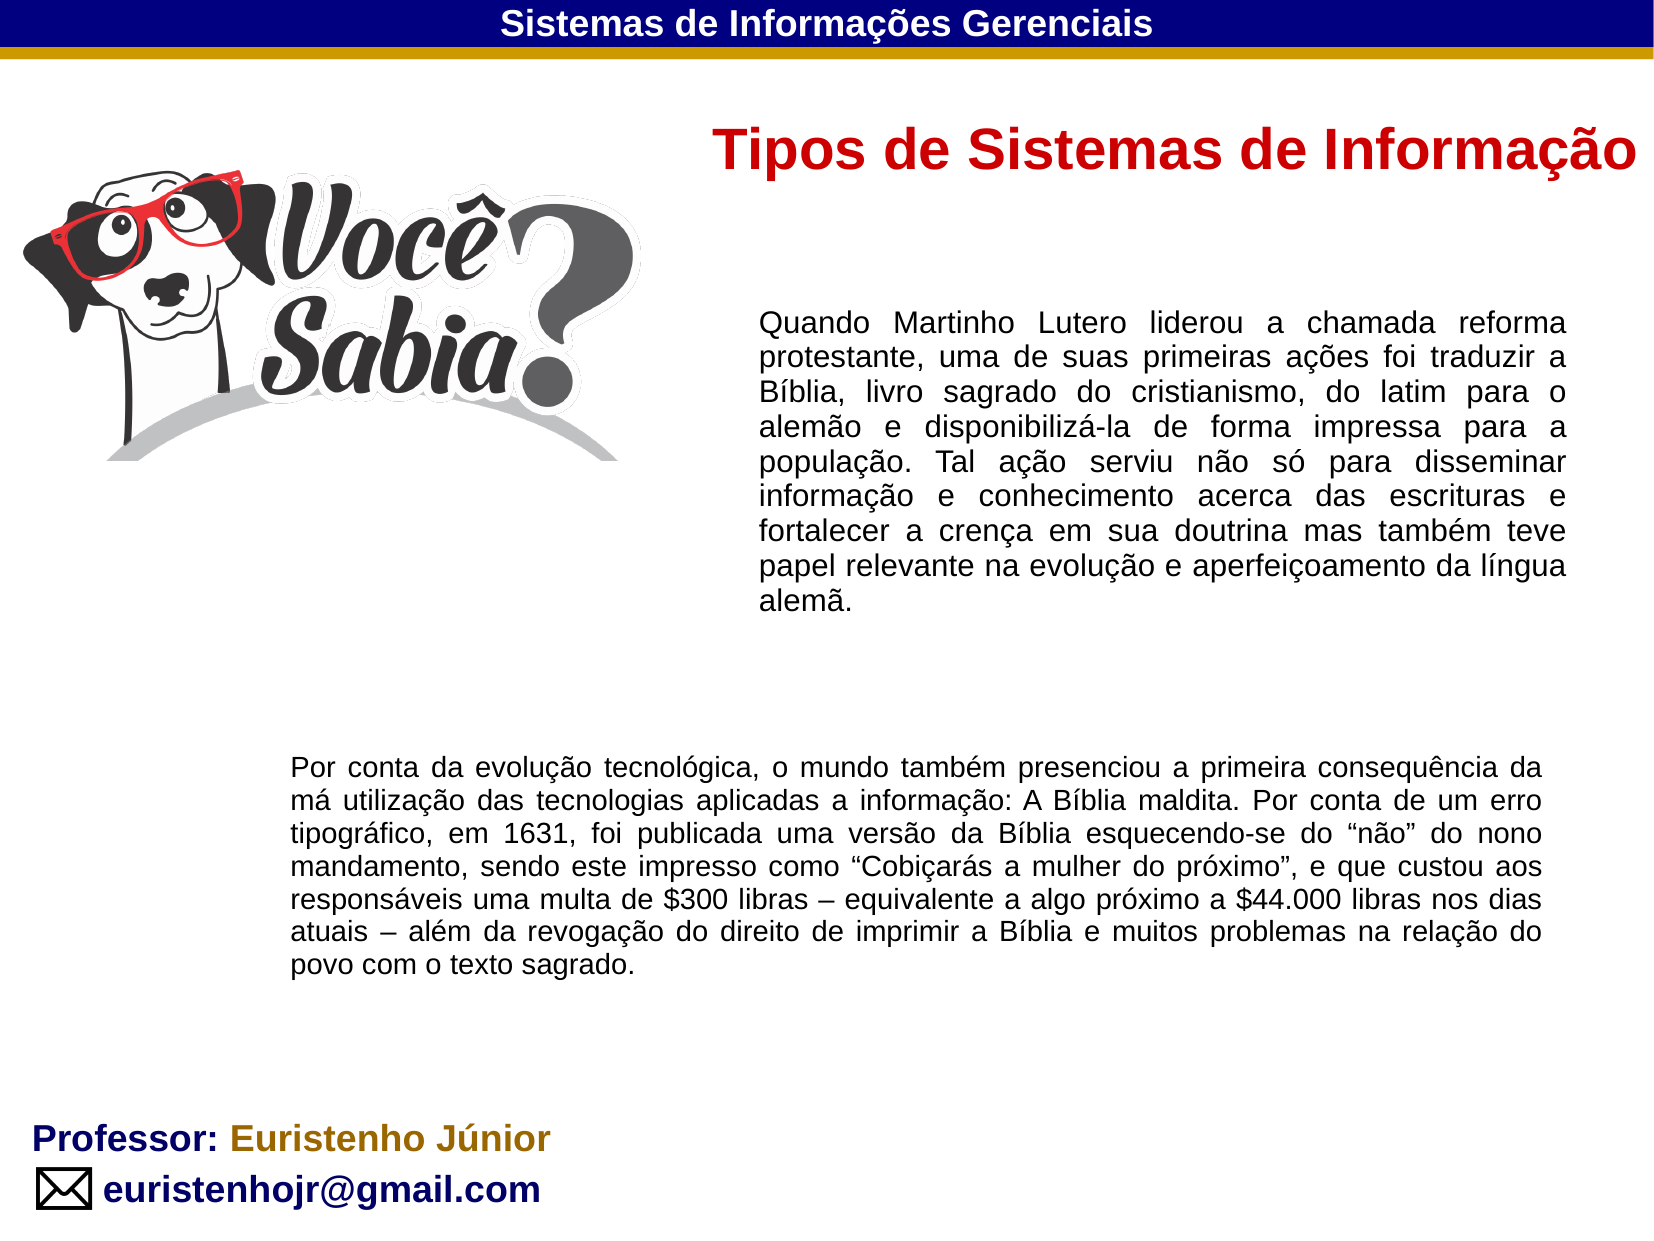

Empreendedorismo
Sistemas de Informações Gerenciais
Tipos de Sistemas de Informação
Quando Martinho Lutero liderou a chamada reforma protestante, uma de suas primeiras ações foi traduzir a Bíblia, livro sagrado do cristianismo, do latim para o alemão e disponibilizá-la de forma impressa para a população. Tal ação serviu não só para disseminar informação e conhecimento acerca das escrituras e fortalecer a crença em sua doutrina mas também teve papel relevante na evolução e aperfeiçoamento da língua alemã.
Por conta da evolução tecnológica, o mundo também presenciou a primeira consequência da má utilização das tecnologias aplicadas a informação: A Bíblia maldita. Por conta de um erro tipográfico, em 1631, foi publicada uma versão da Bíblia esquecendo-se do “não” do nono mandamento, sendo este impresso como “Cobiçarás a mulher do próximo”, e que custou aos responsáveis uma multa de $300 libras – equivalente a algo próximo a $44.000 libras nos dias atuais – além da revogação do direito de imprimir a Bíblia e muitos problemas na relação do povo com o texto sagrado.
Professor: Euristenho Júnior
euristenhojr@gmail.com